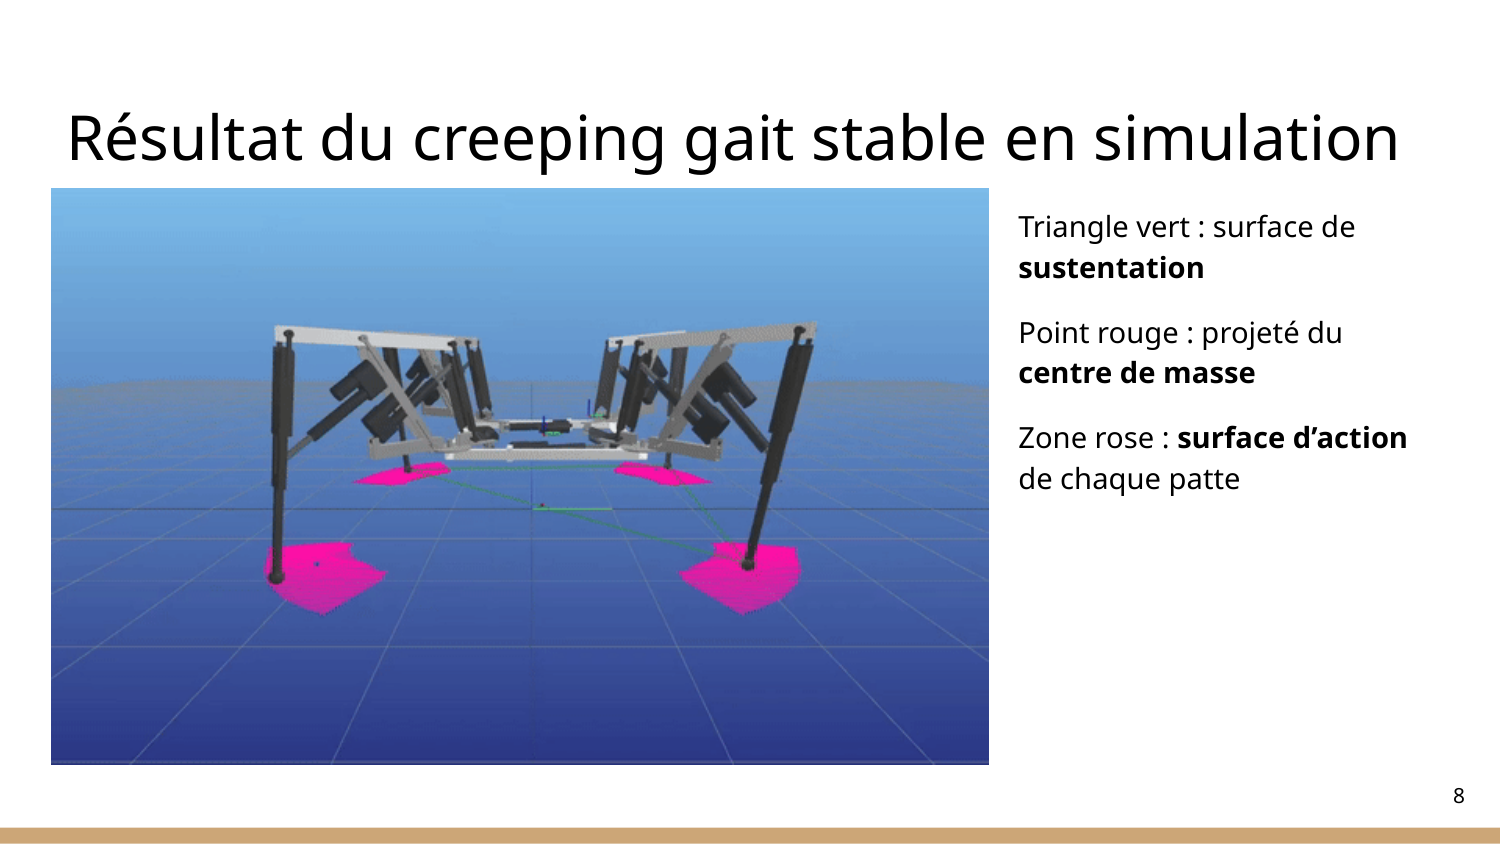

# Résultat du creeping gait stable en simulation
Triangle vert : surface de sustentation
Point rouge : projeté du centre de masse
Zone rose : surface d’action de chaque patte